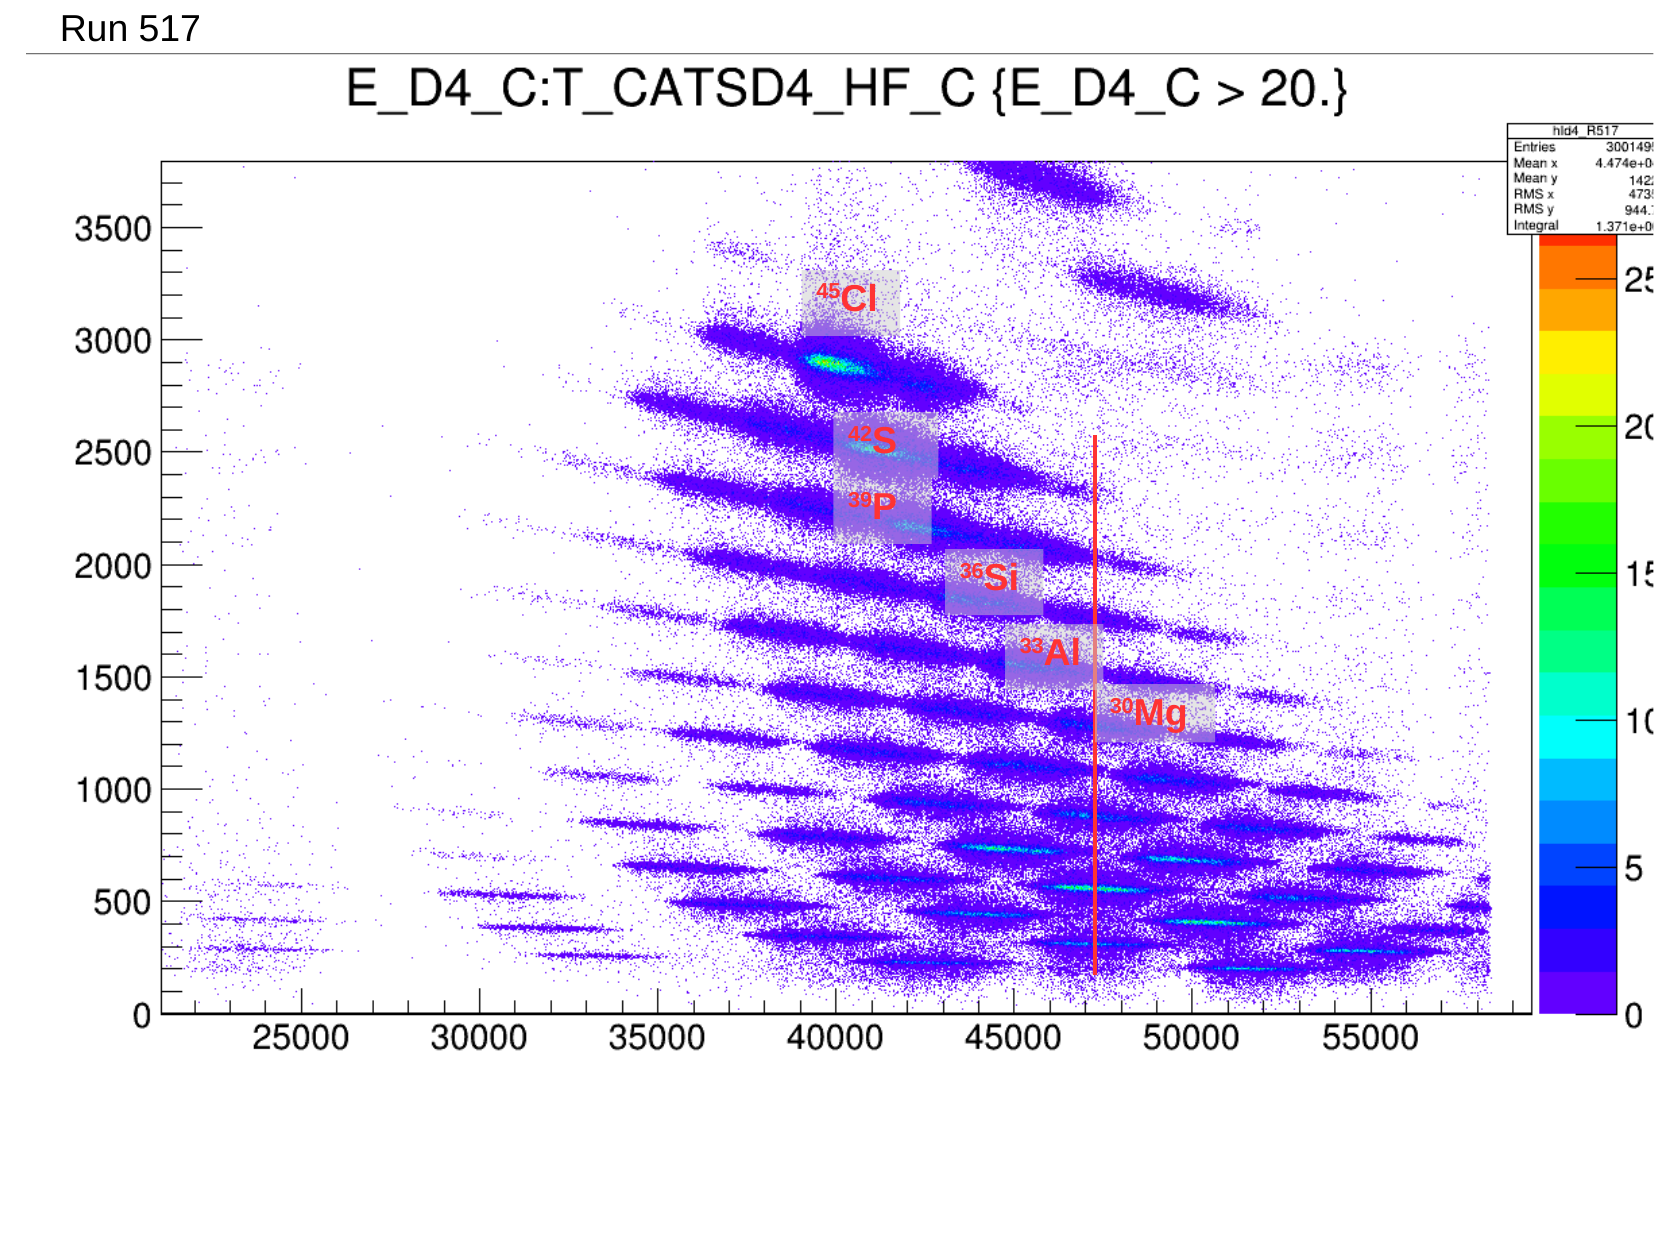

Run 517
45Cl
42S
39P
36Si
33Al
30Mg